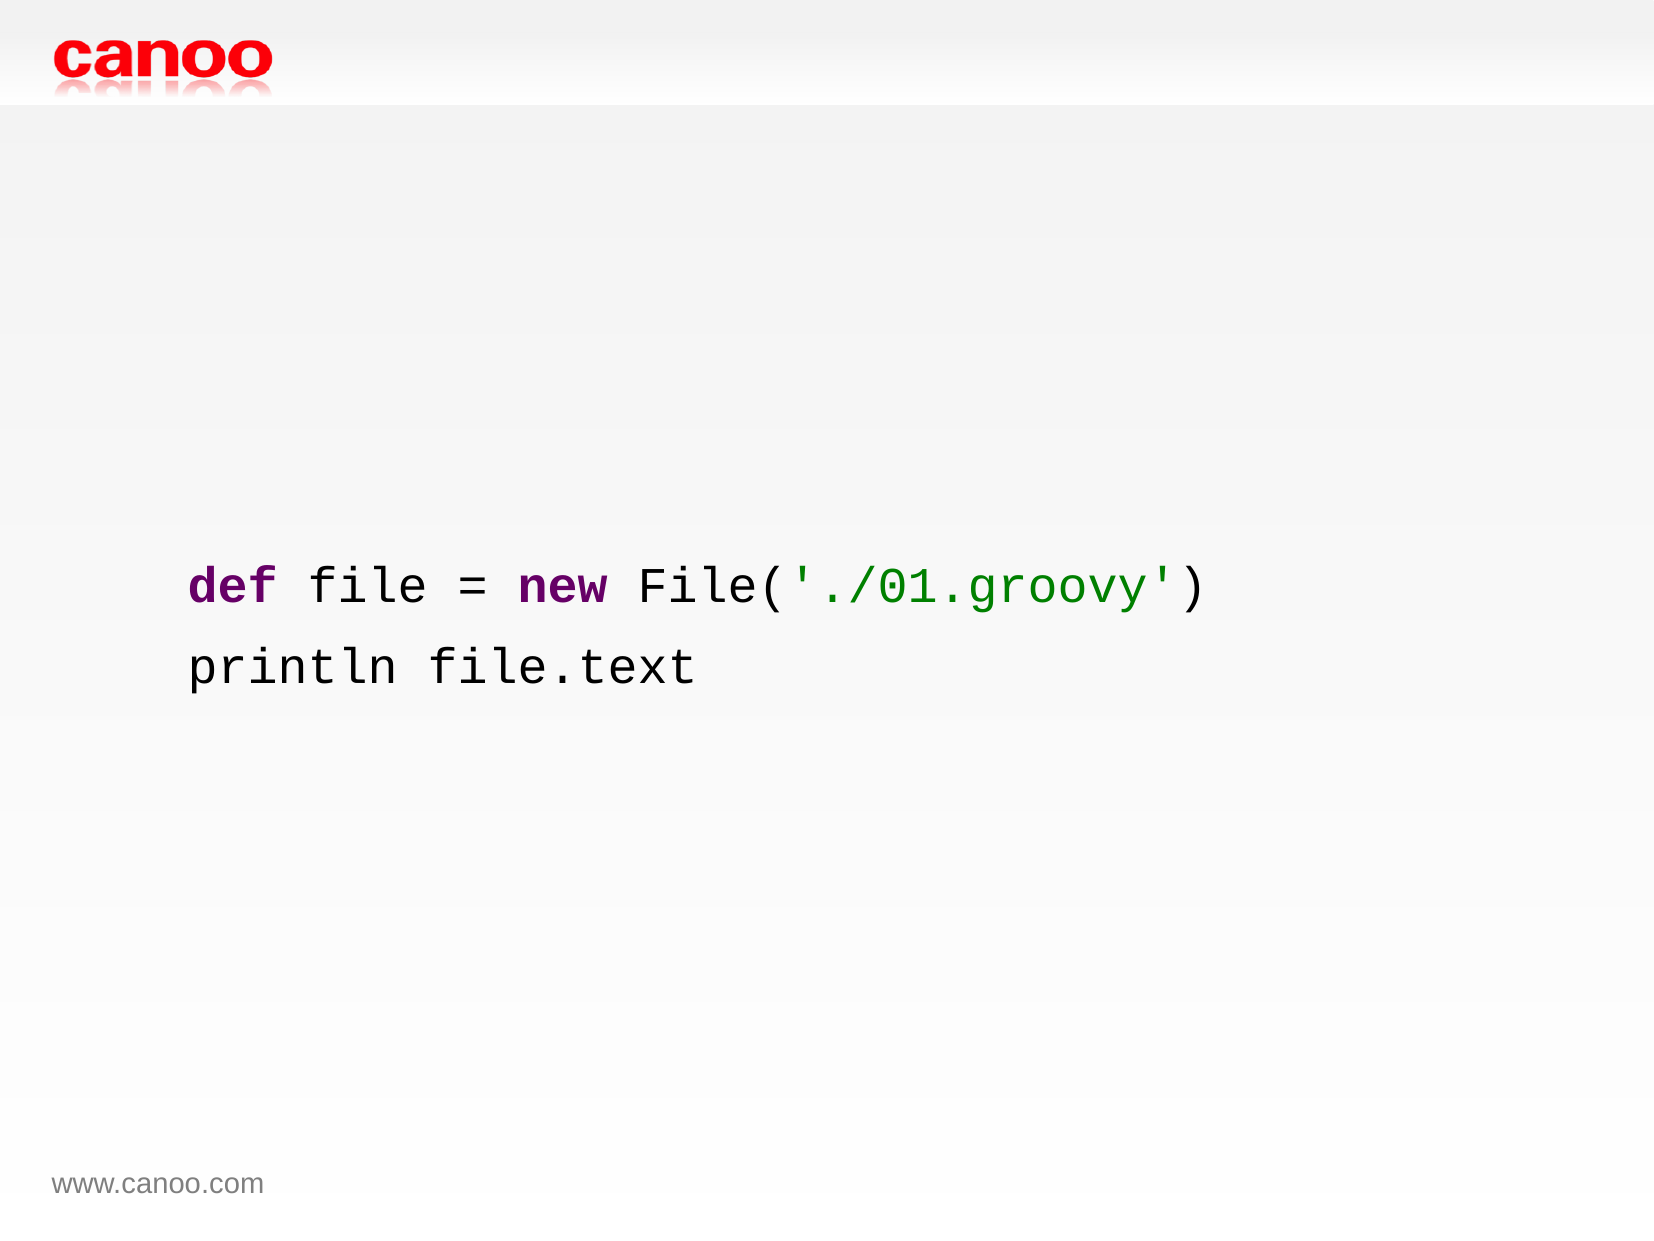

def file = new File('./01.groovy')
println file.text